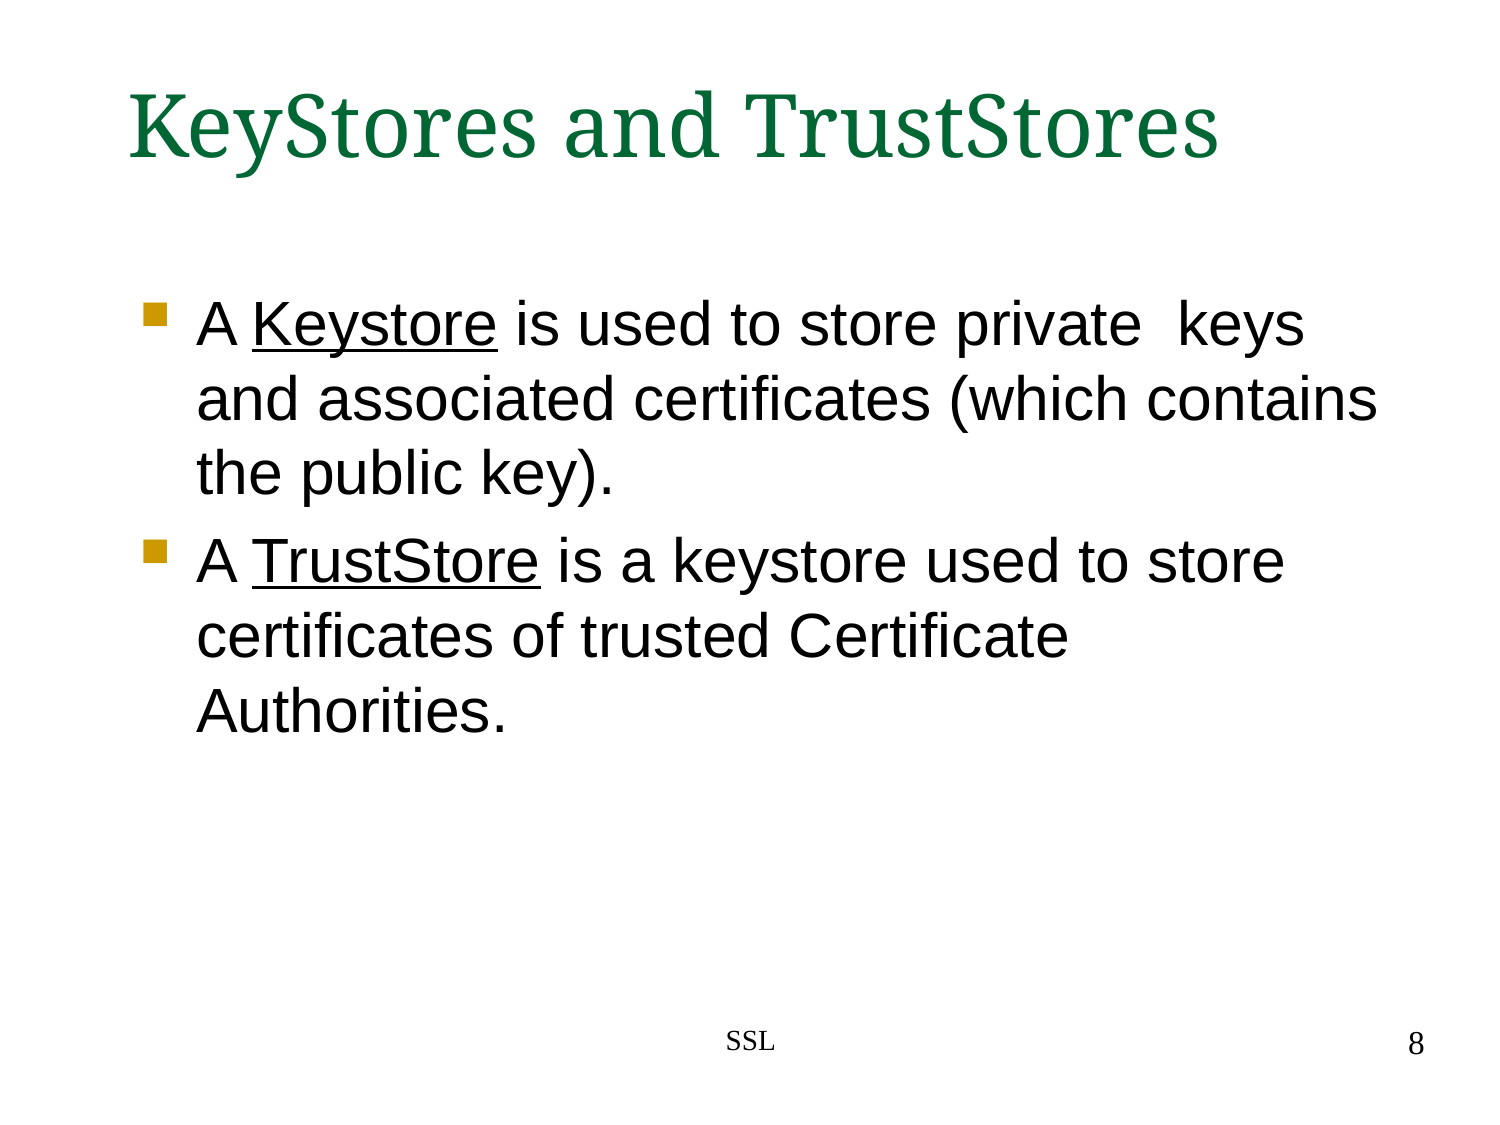

# KeyStores and TrustStores
A Keystore is used to store private keys and associated certificates (which contains the public key).
A TrustStore is a keystore used to store certificates of trusted Certificate Authorities.
SSL
8